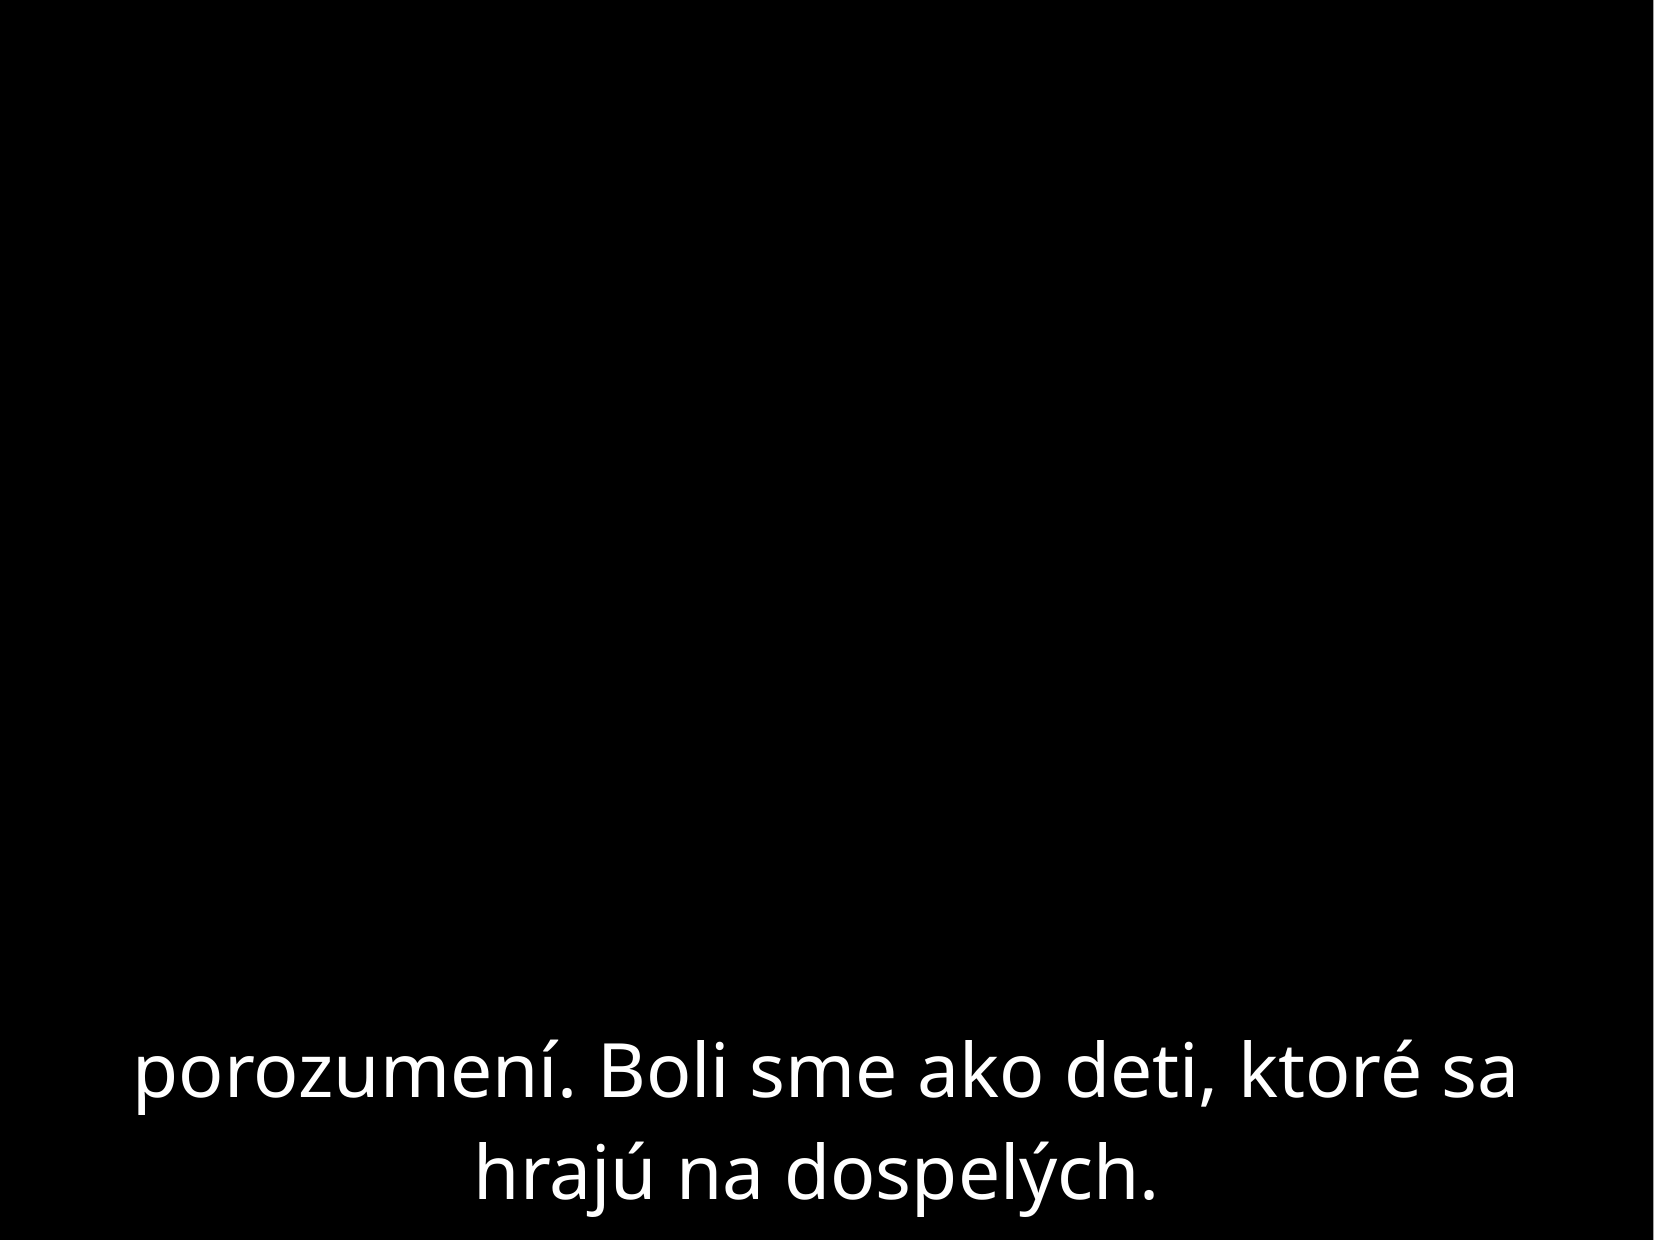

# porozumení. Boli sme ako deti, ktoré sa hrajú na dospelých.